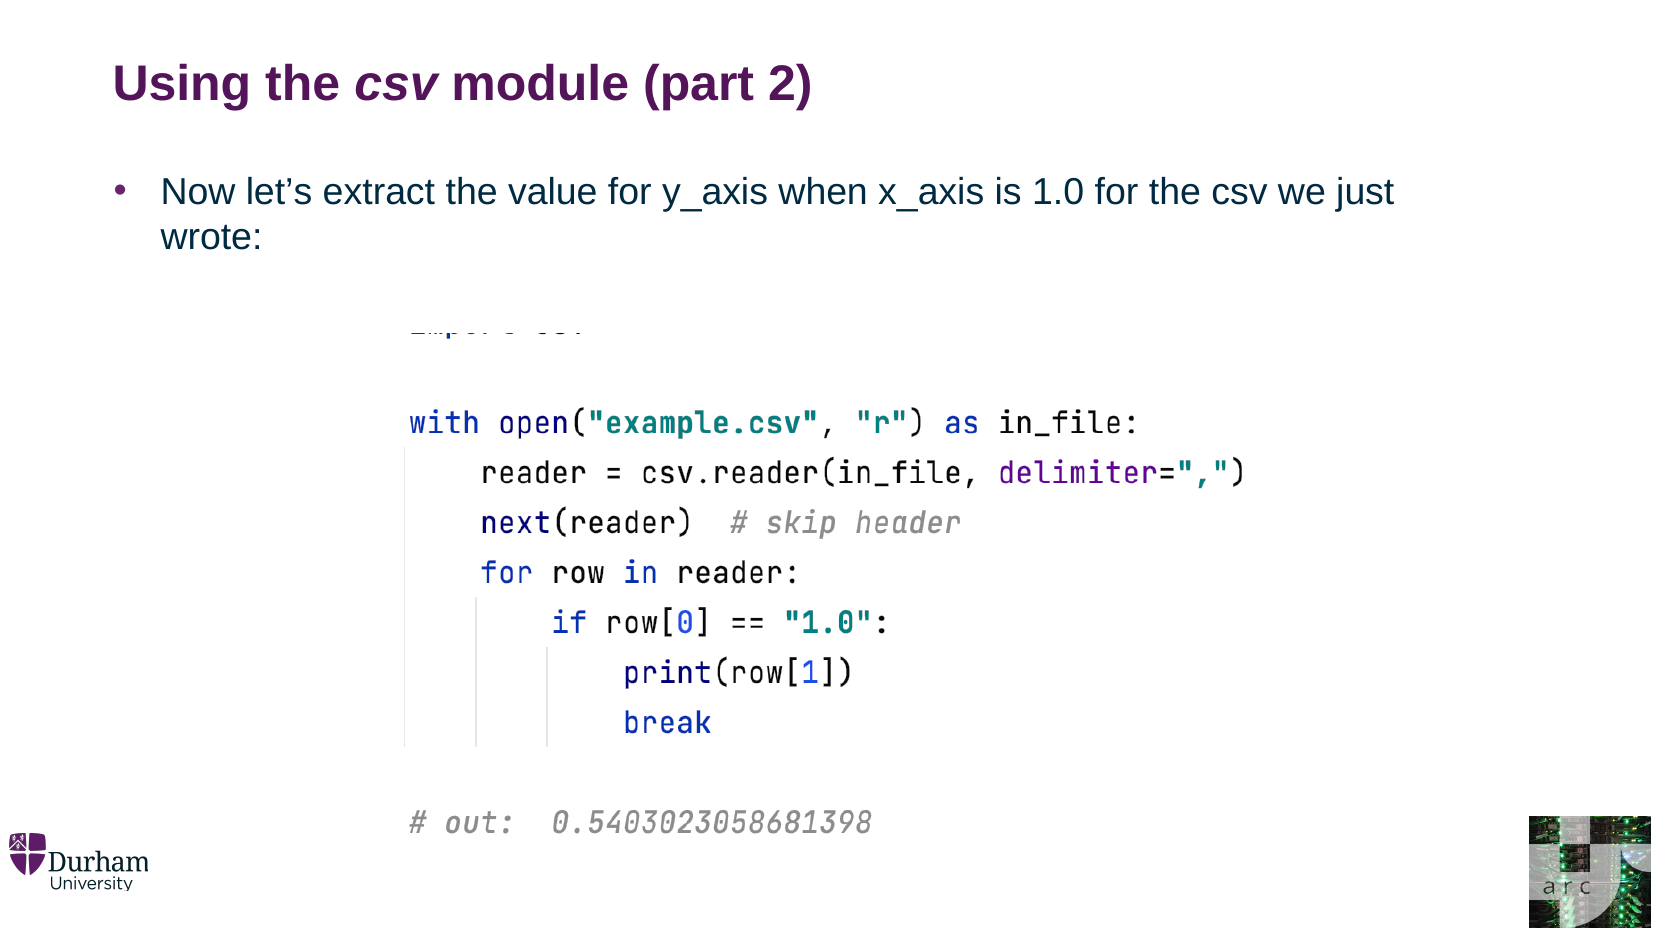

Using the csv module (part 2)
Now let’s extract the value for y_axis when x_axis is 1.0 for the csv we just wrote: